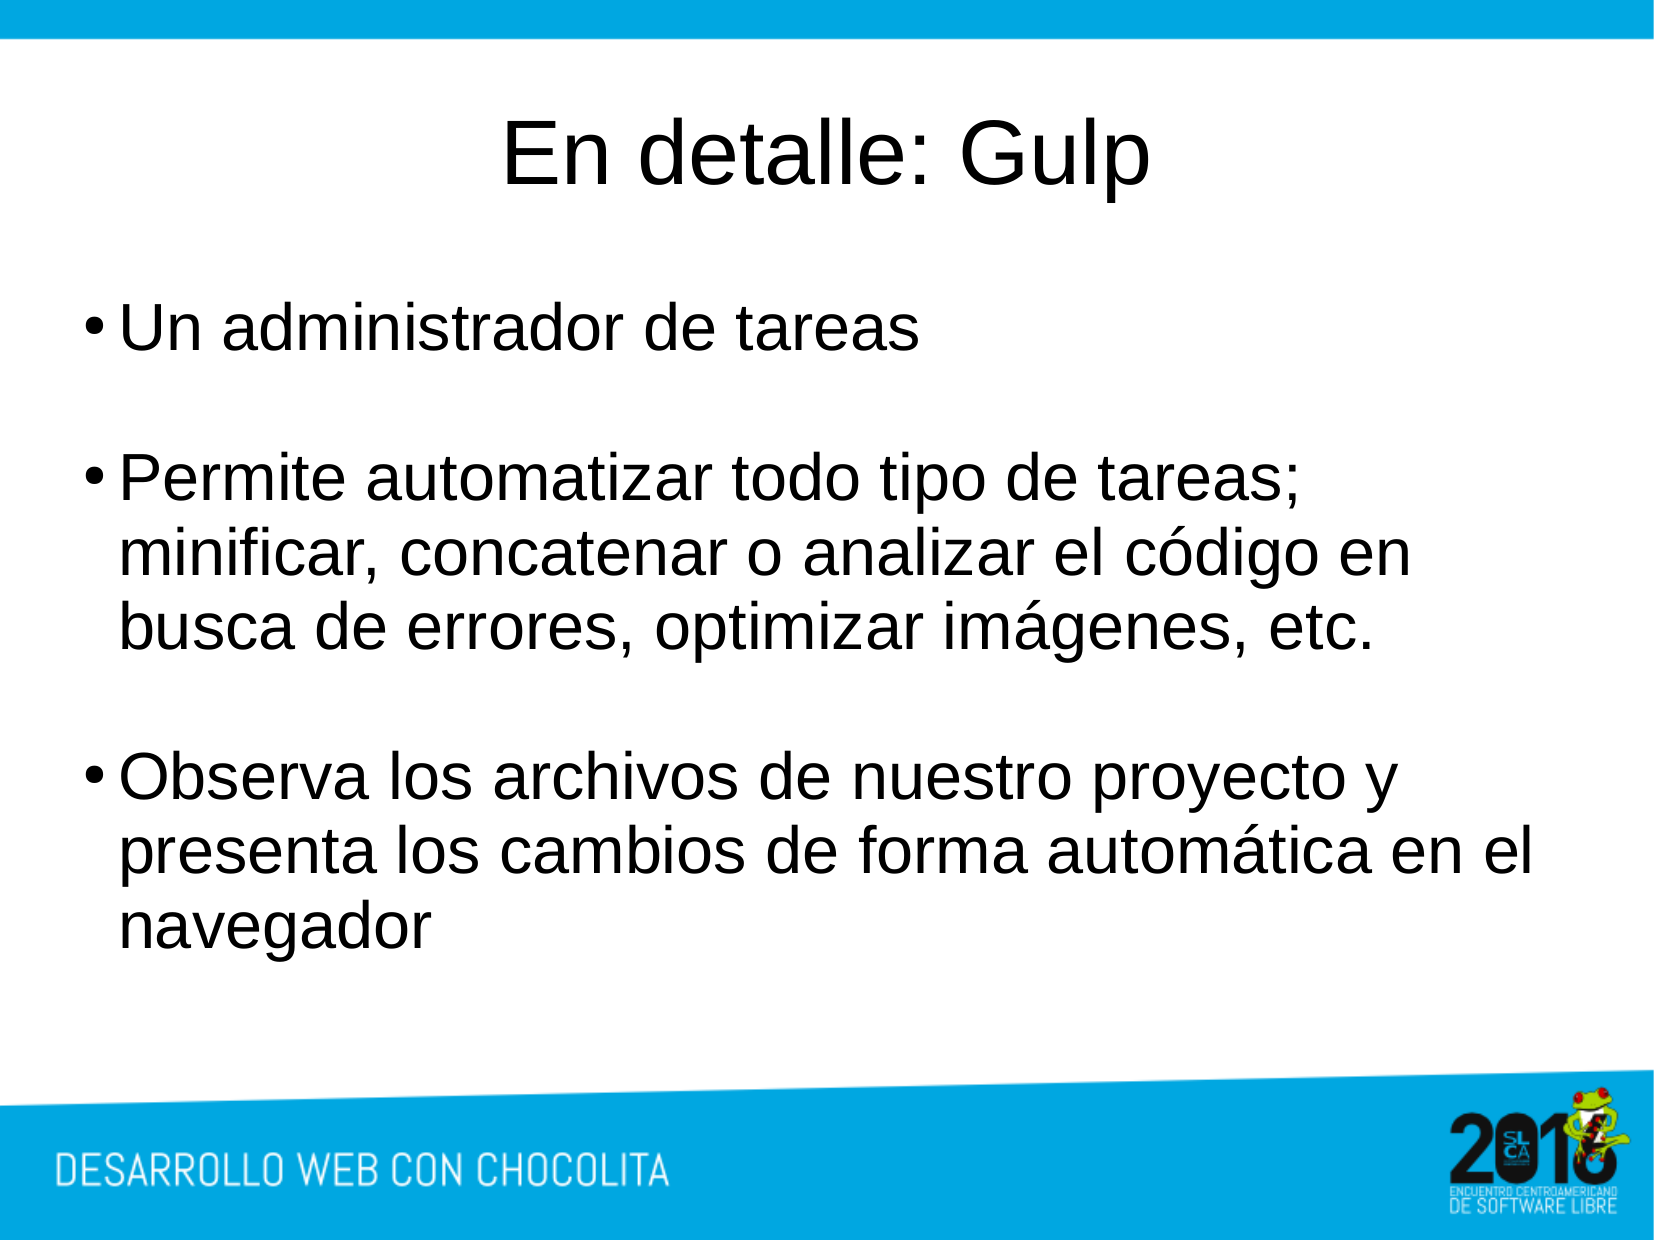

# En detalle: Gulp
Un administrador de tareas
Permite automatizar todo tipo de tareas; minificar, concatenar o analizar el código en busca de errores, optimizar imágenes, etc.
Observa los archivos de nuestro proyecto y presenta los cambios de forma automática en el navegador